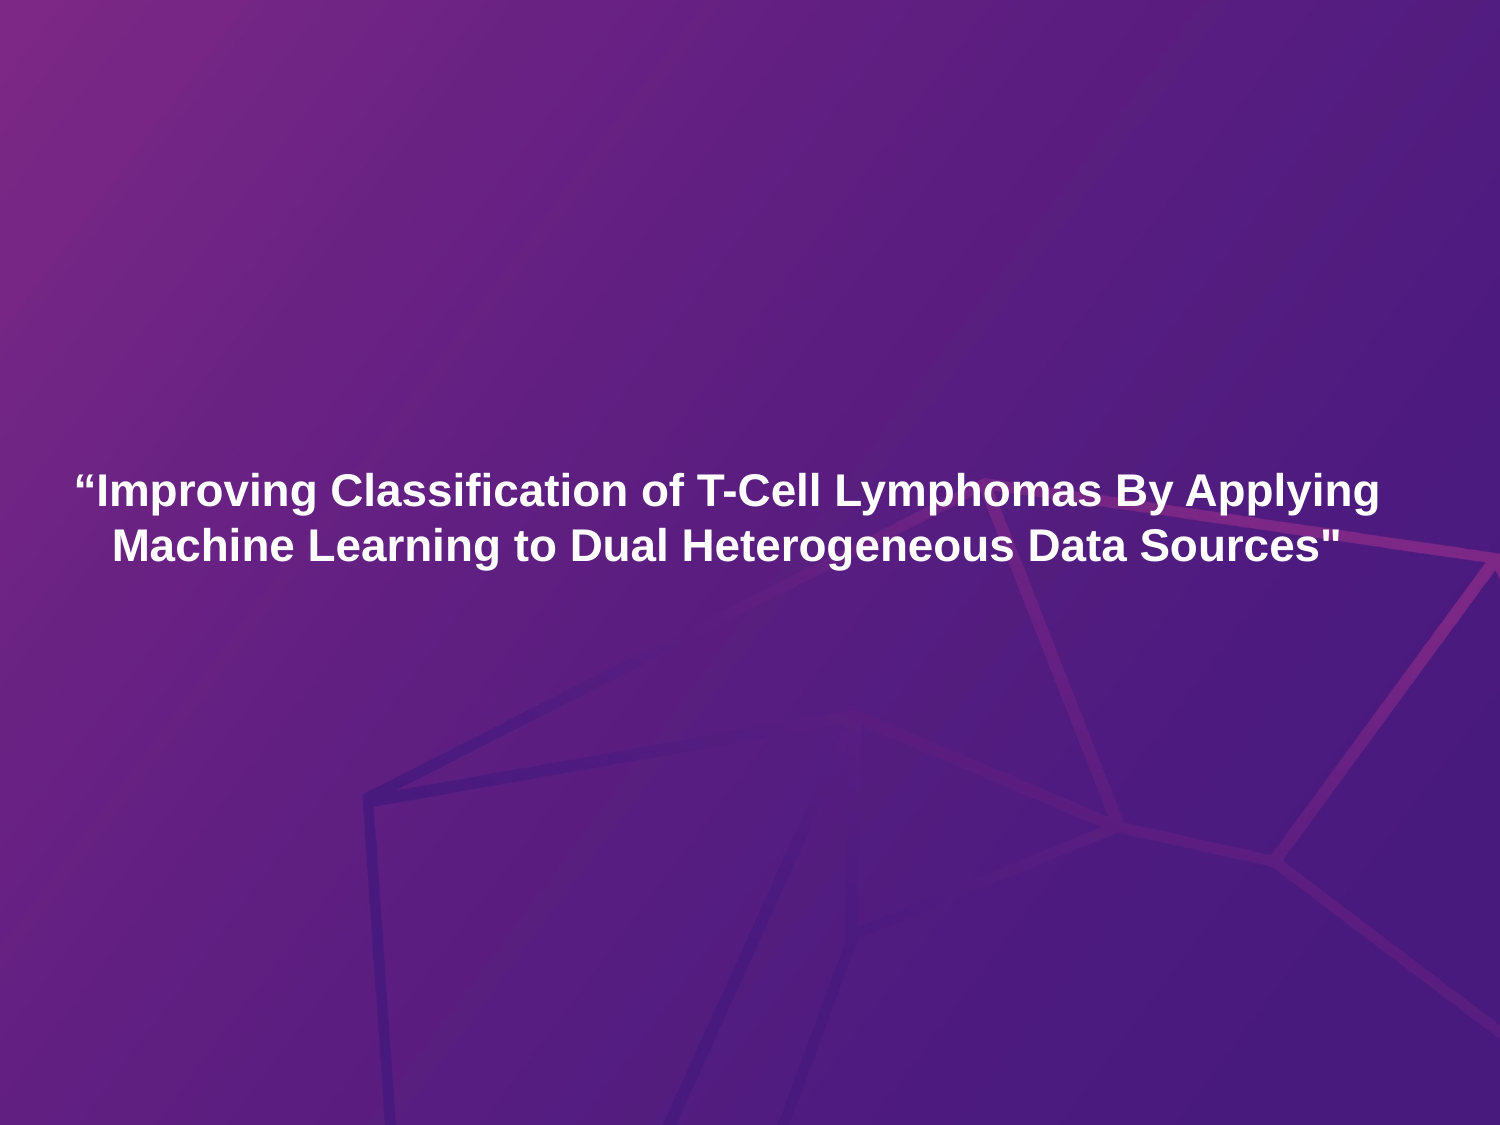

# “Improving Classification of T-Cell Lymphomas By Applying Machine Learning to Dual Heterogeneous Data Sources"